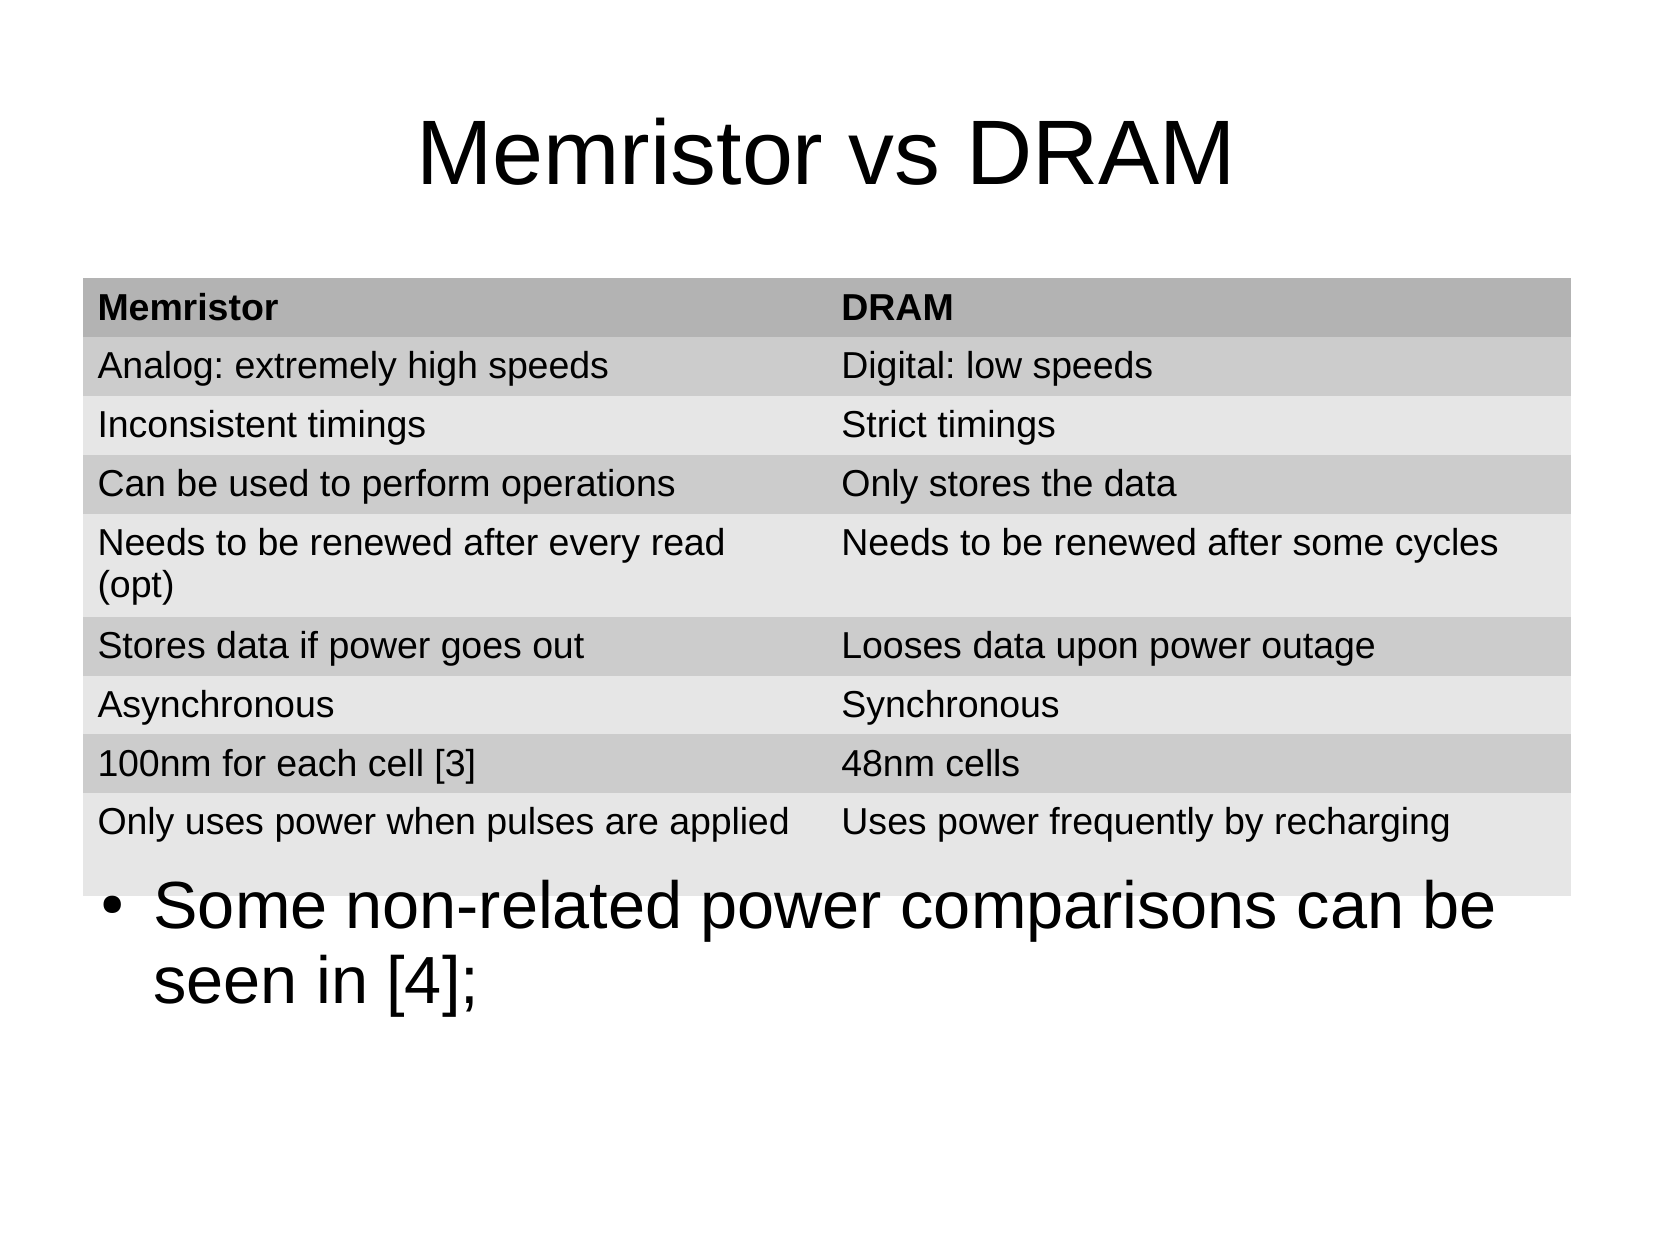

# Memristor vs DRAM
| Memristor | DRAM |
| --- | --- |
| Analog: extremely high speeds | Digital: low speeds |
| Inconsistent timings | Strict timings |
| Can be used to perform operations | Only stores the data |
| Needs to be renewed after every read (opt) | Needs to be renewed after some cycles |
| Stores data if power goes out | Looses data upon power outage |
| Asynchronous | Synchronous |
| 100nm for each cell [3] | 48nm cells |
| Only uses power when pulses are applied | Uses power frequently by recharging |
Some non-related power comparisons can be seen in [4];